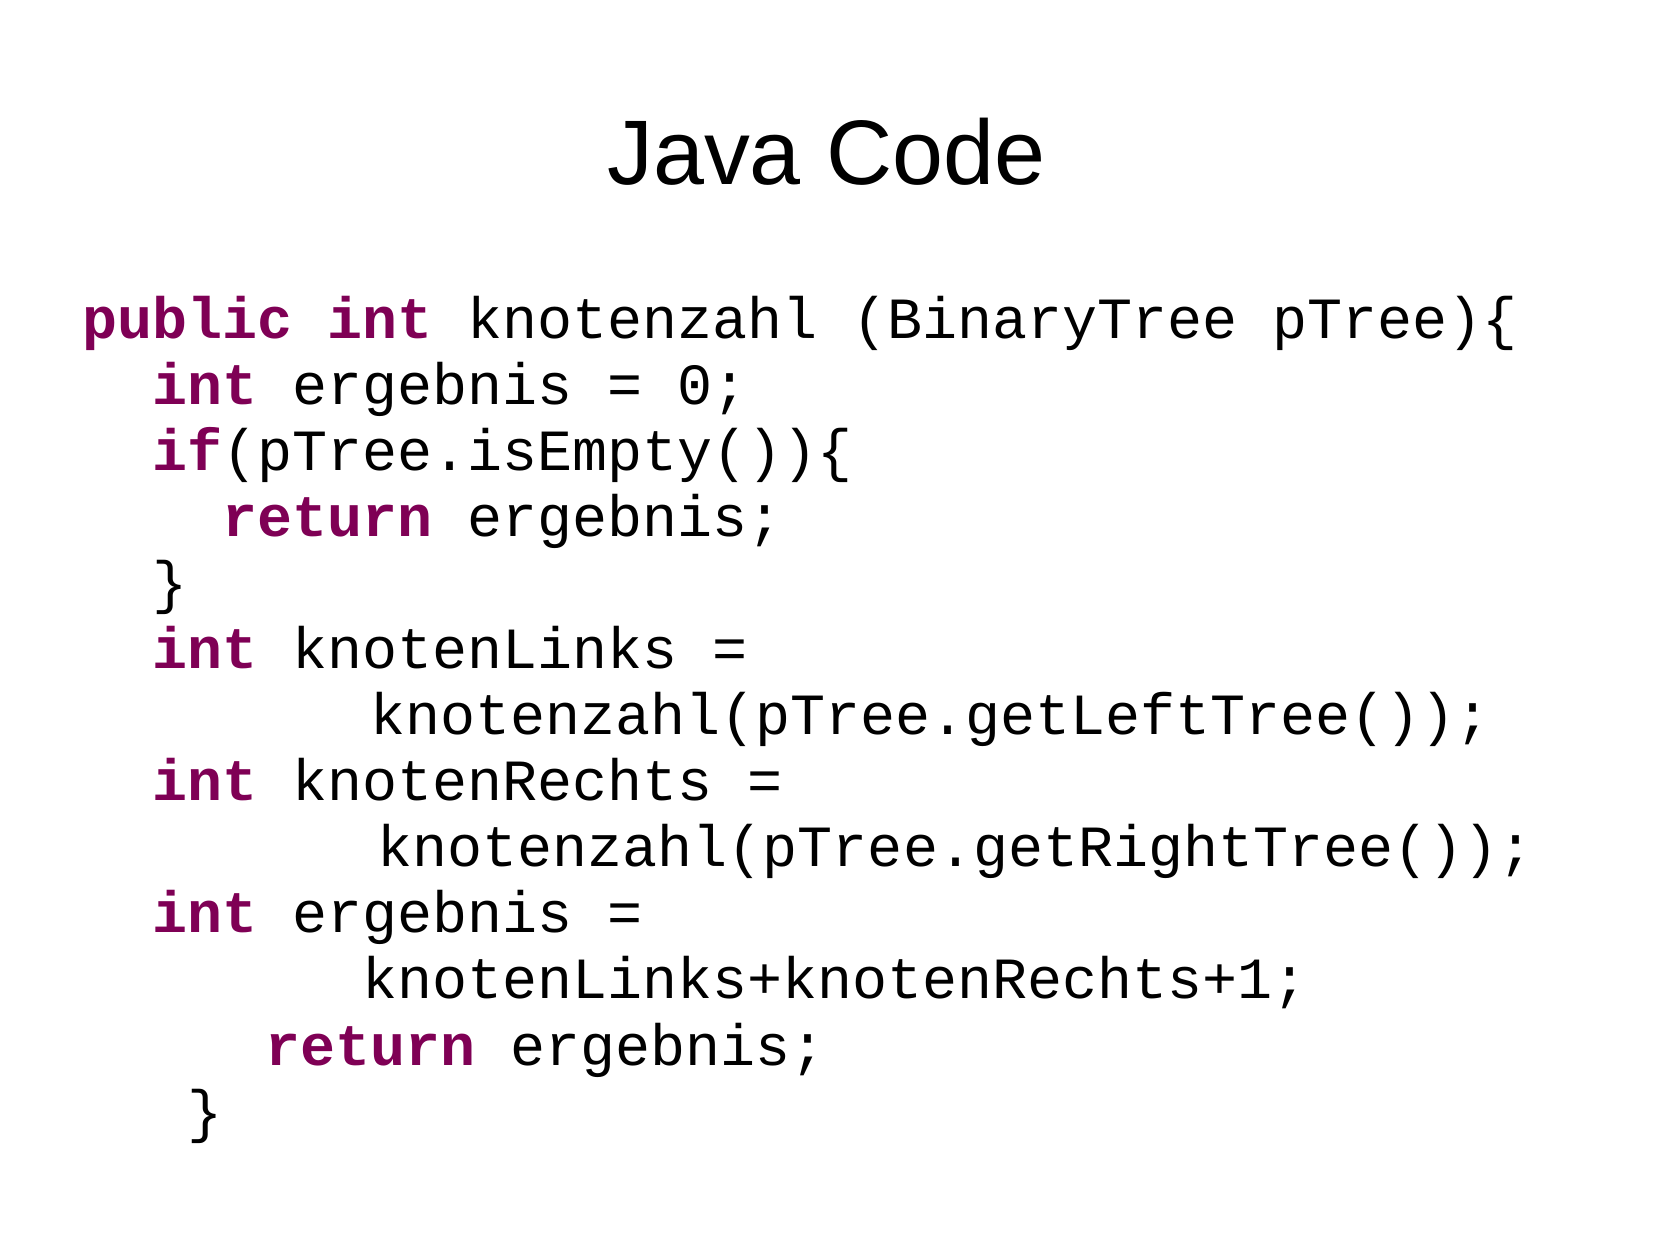

# Java Code
public int knotenzahl (BinaryTree pTree){
 int ergebnis = 0;
 if(pTree.isEmpty()){
 return ergebnis;
 }
 int knotenLinks =
		 knotenzahl(pTree.getLeftTree());
 int knotenRechts =
				knotenzahl(pTree.getRightTree());
 int ergebnis =
 knotenLinks+knotenRechts+1;
 	 return ergebnis;
 }